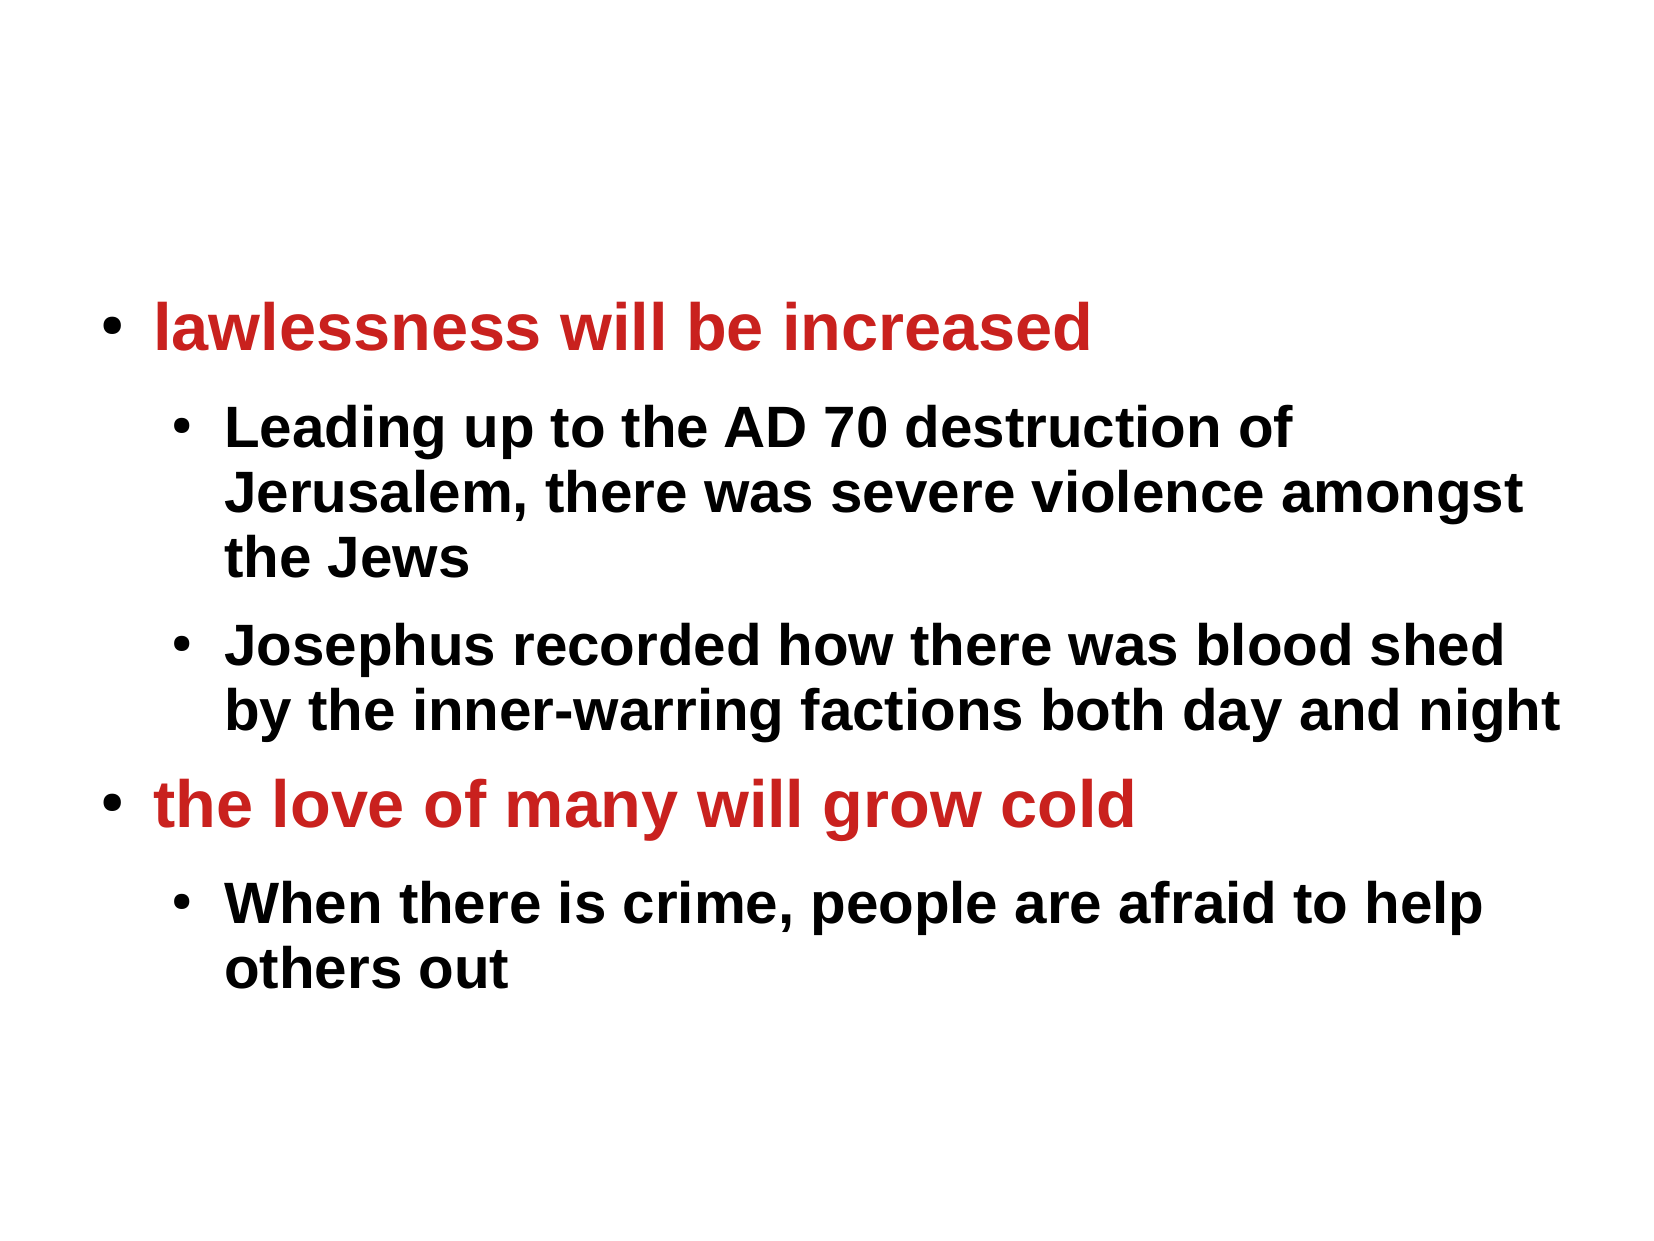

#
lawlessness will be increased
Leading up to the AD 70 destruction of Jerusalem, there was severe violence amongst the Jews
Josephus recorded how there was blood shed by the inner-warring factions both day and night
the love of many will grow cold
When there is crime, people are afraid to help others out